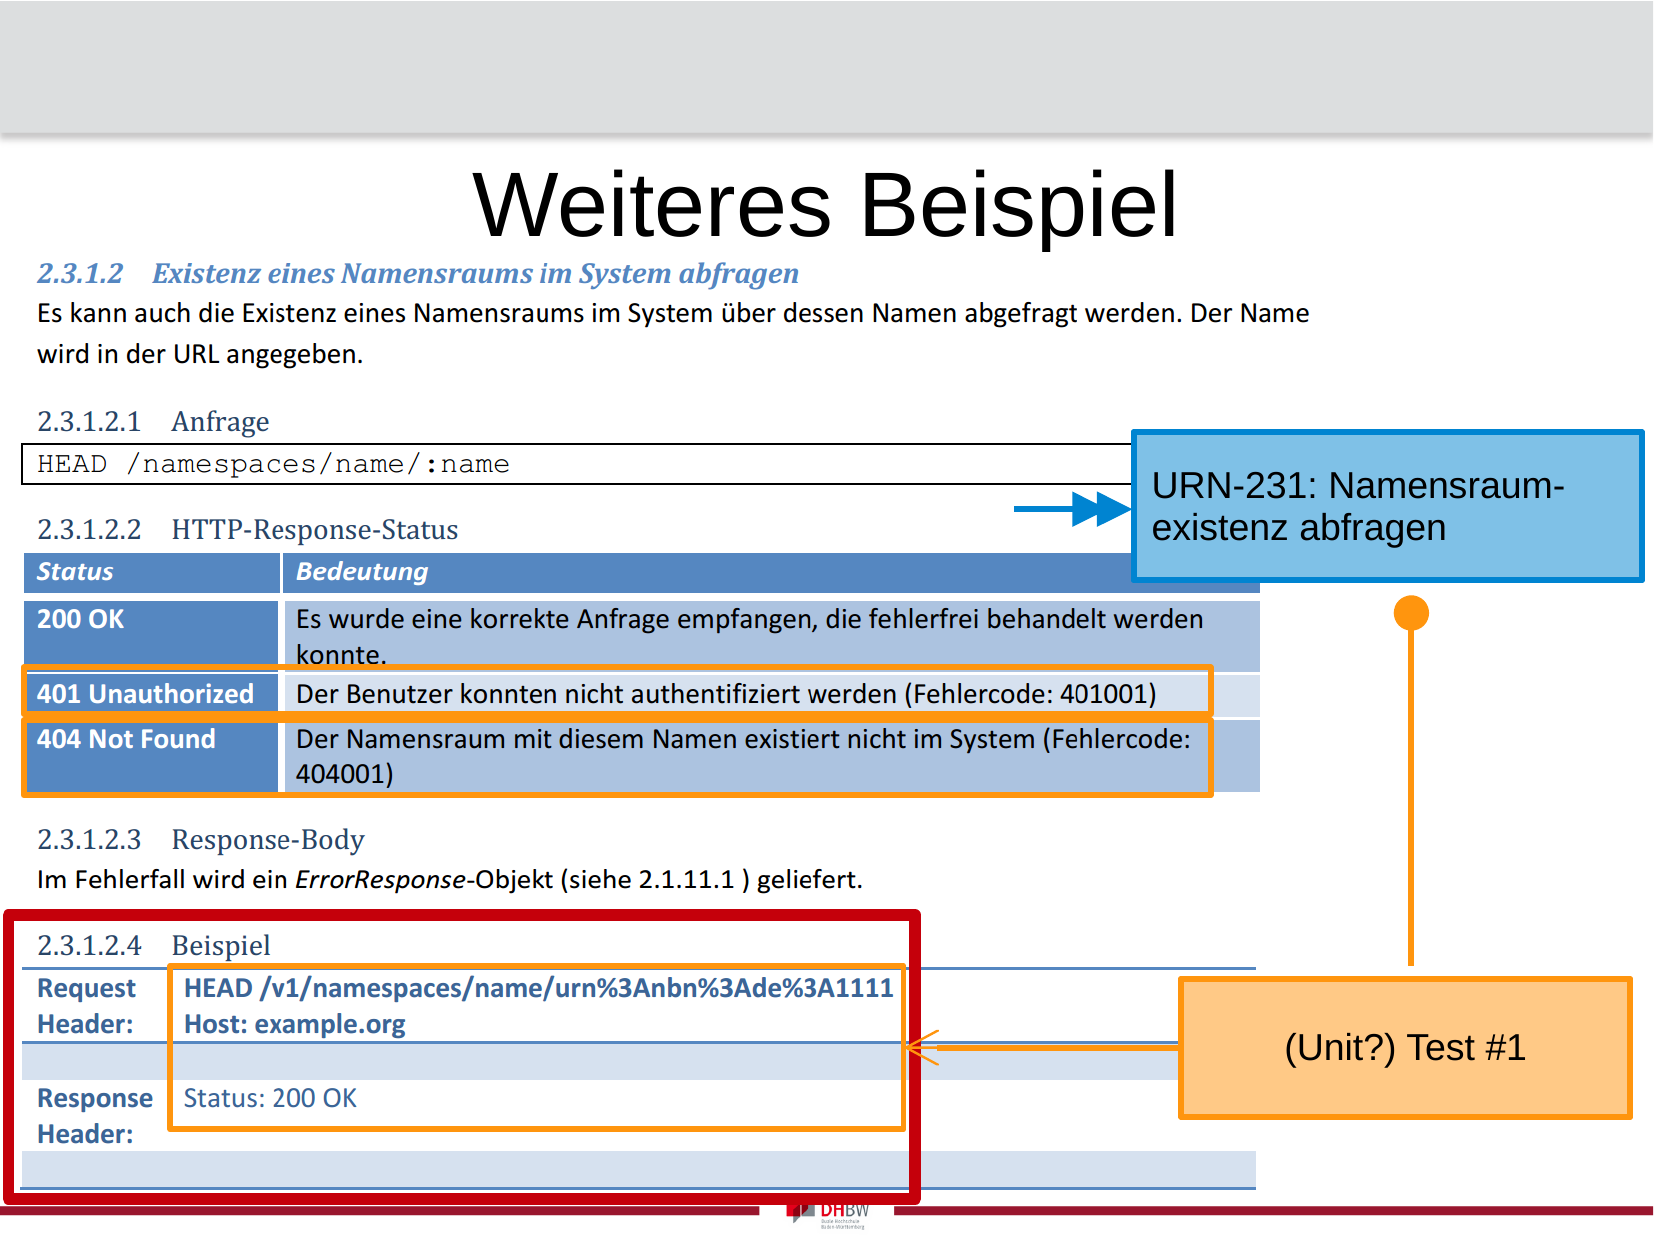

# Weiteres Beispiel
URN-231: Namensraum-
existenz abfragen
(Unit?) Test #1